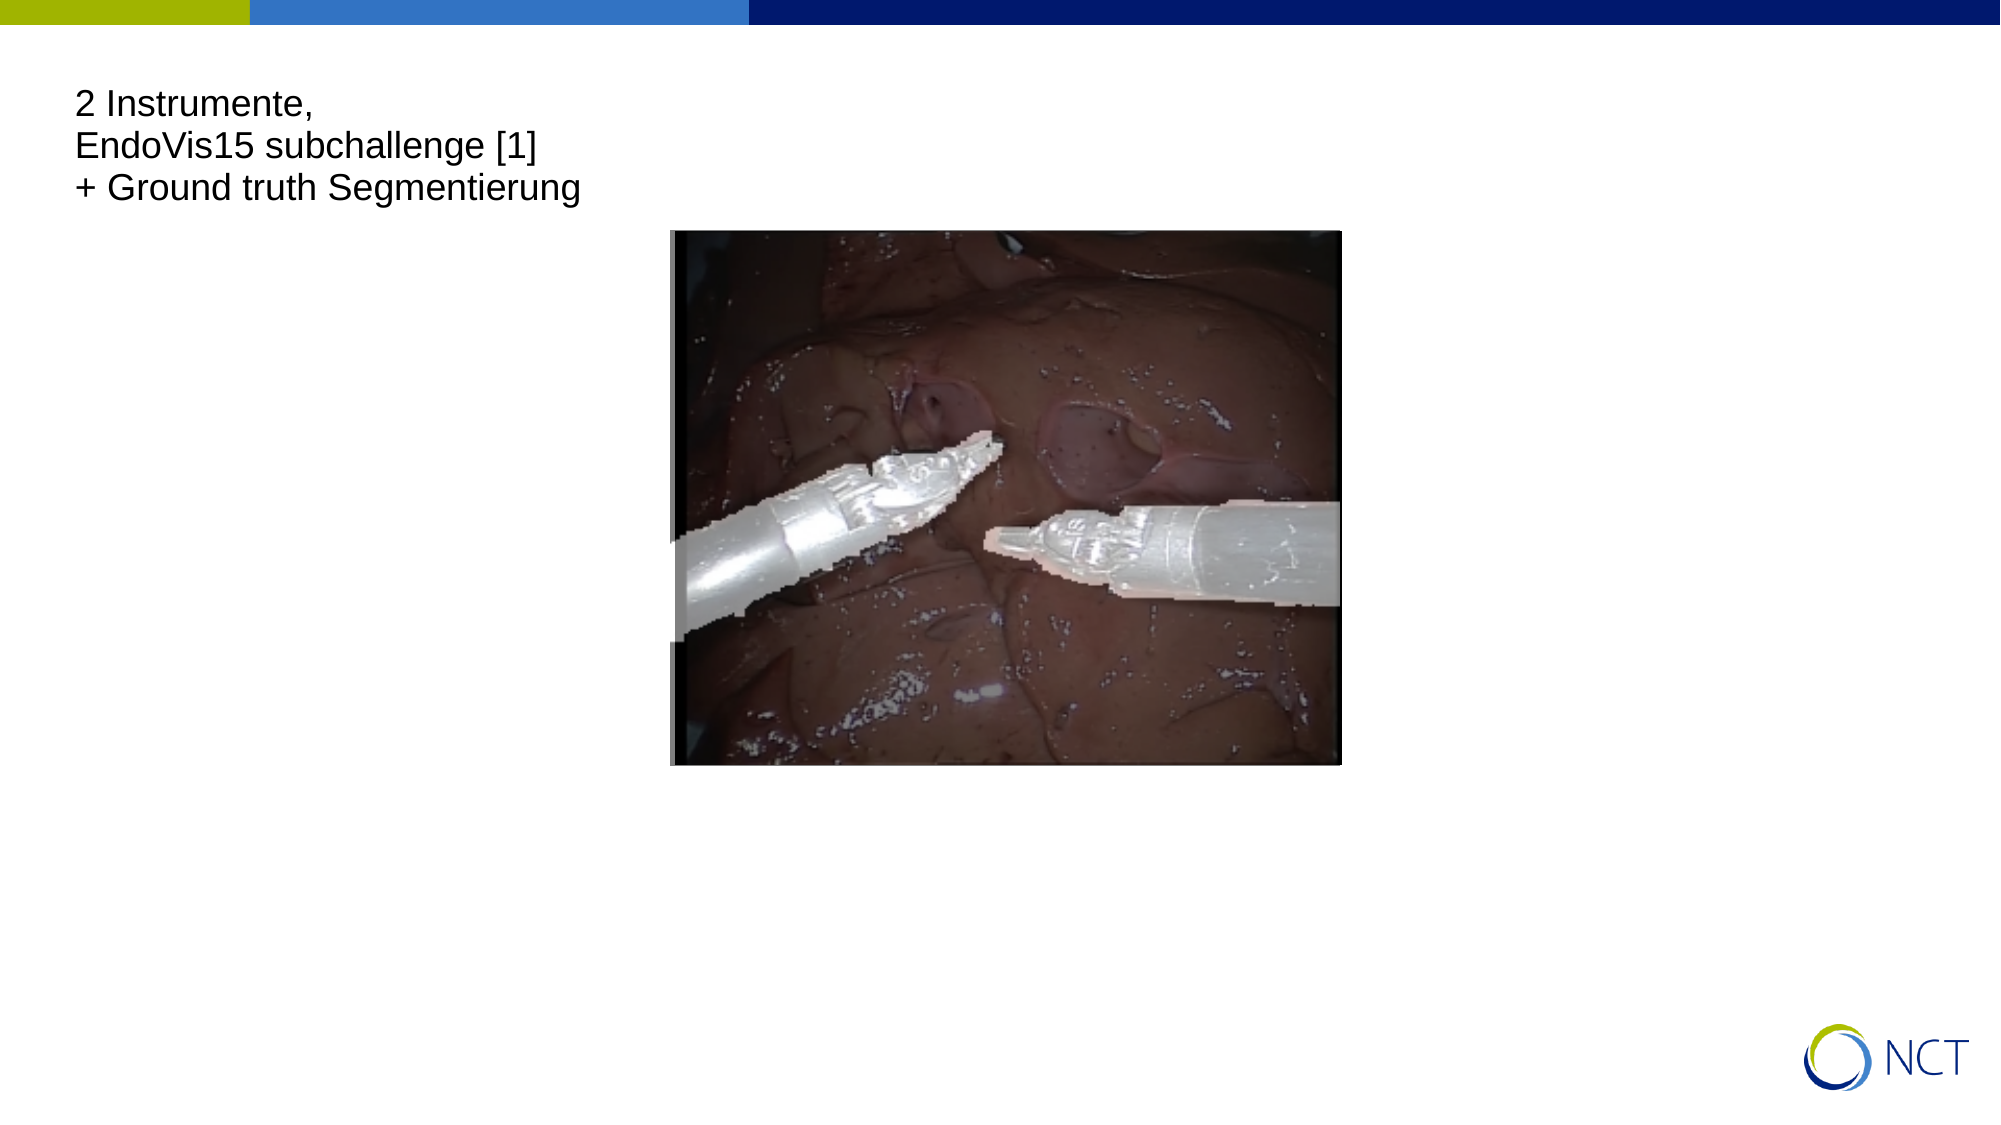

2 Instrumente,
EndoVis15 subchallenge [1]
+ Ground truth Segmentierung